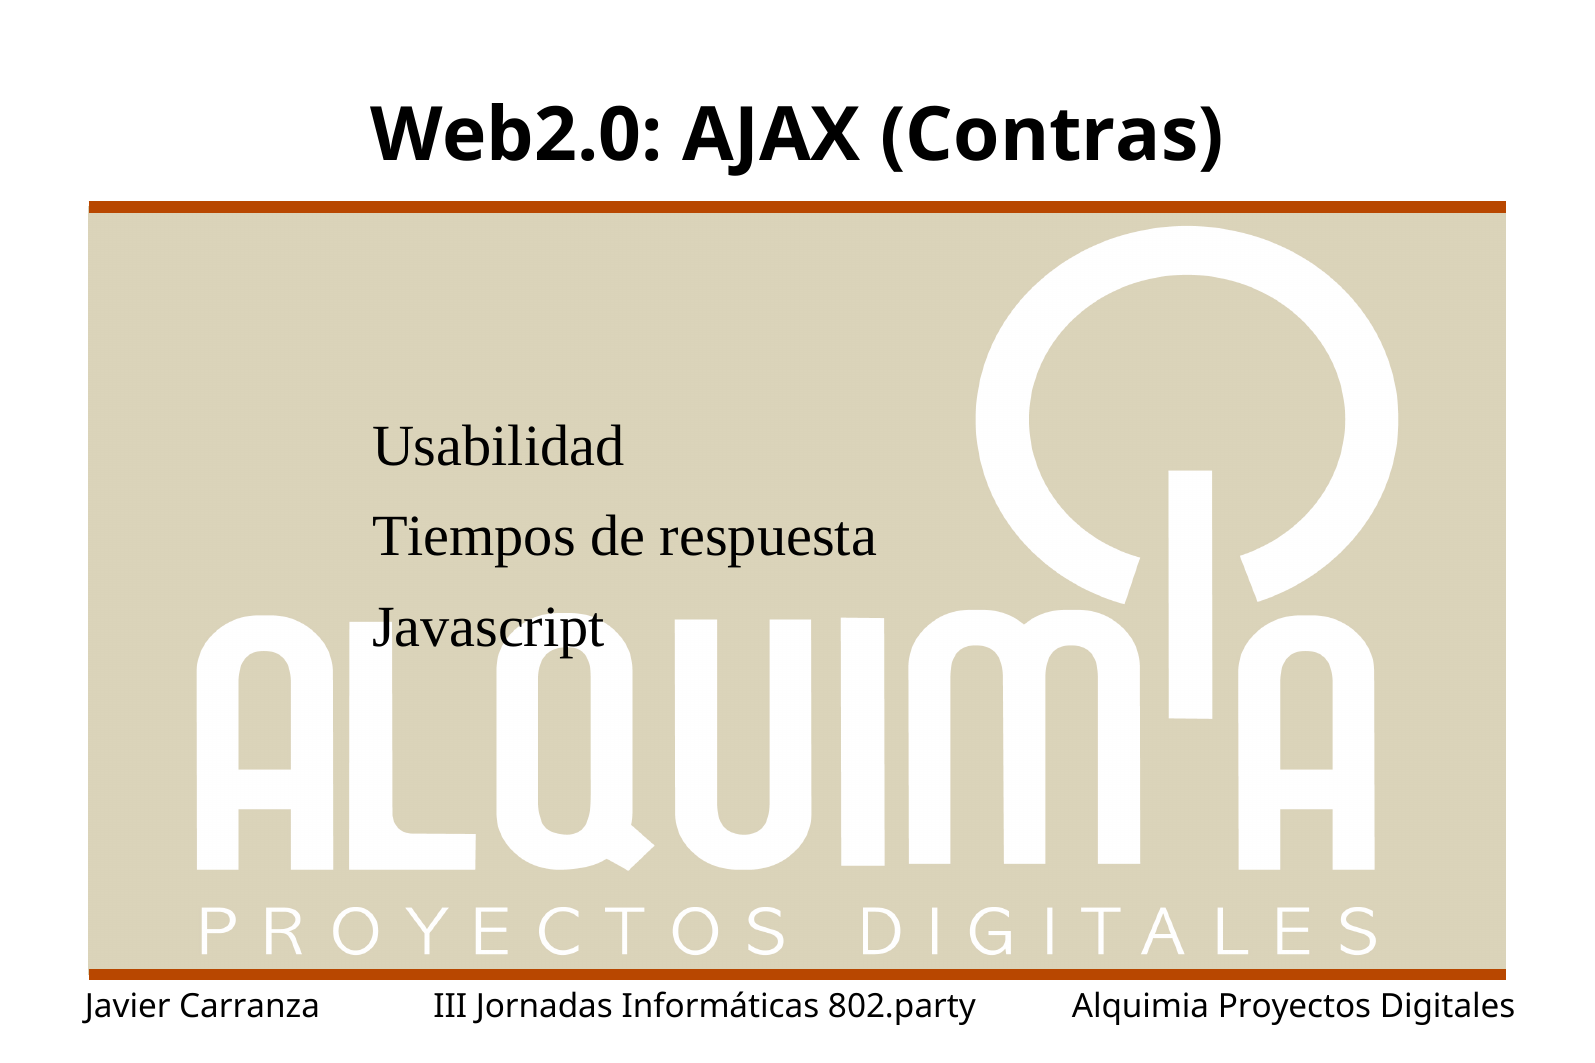

# Web2.0: AJAX (Contras)
Usabilidad
Tiempos de respuesta
Javascript
 Javier Carranza III Jornadas Informáticas 802.party Alquimia Proyectos Digitales